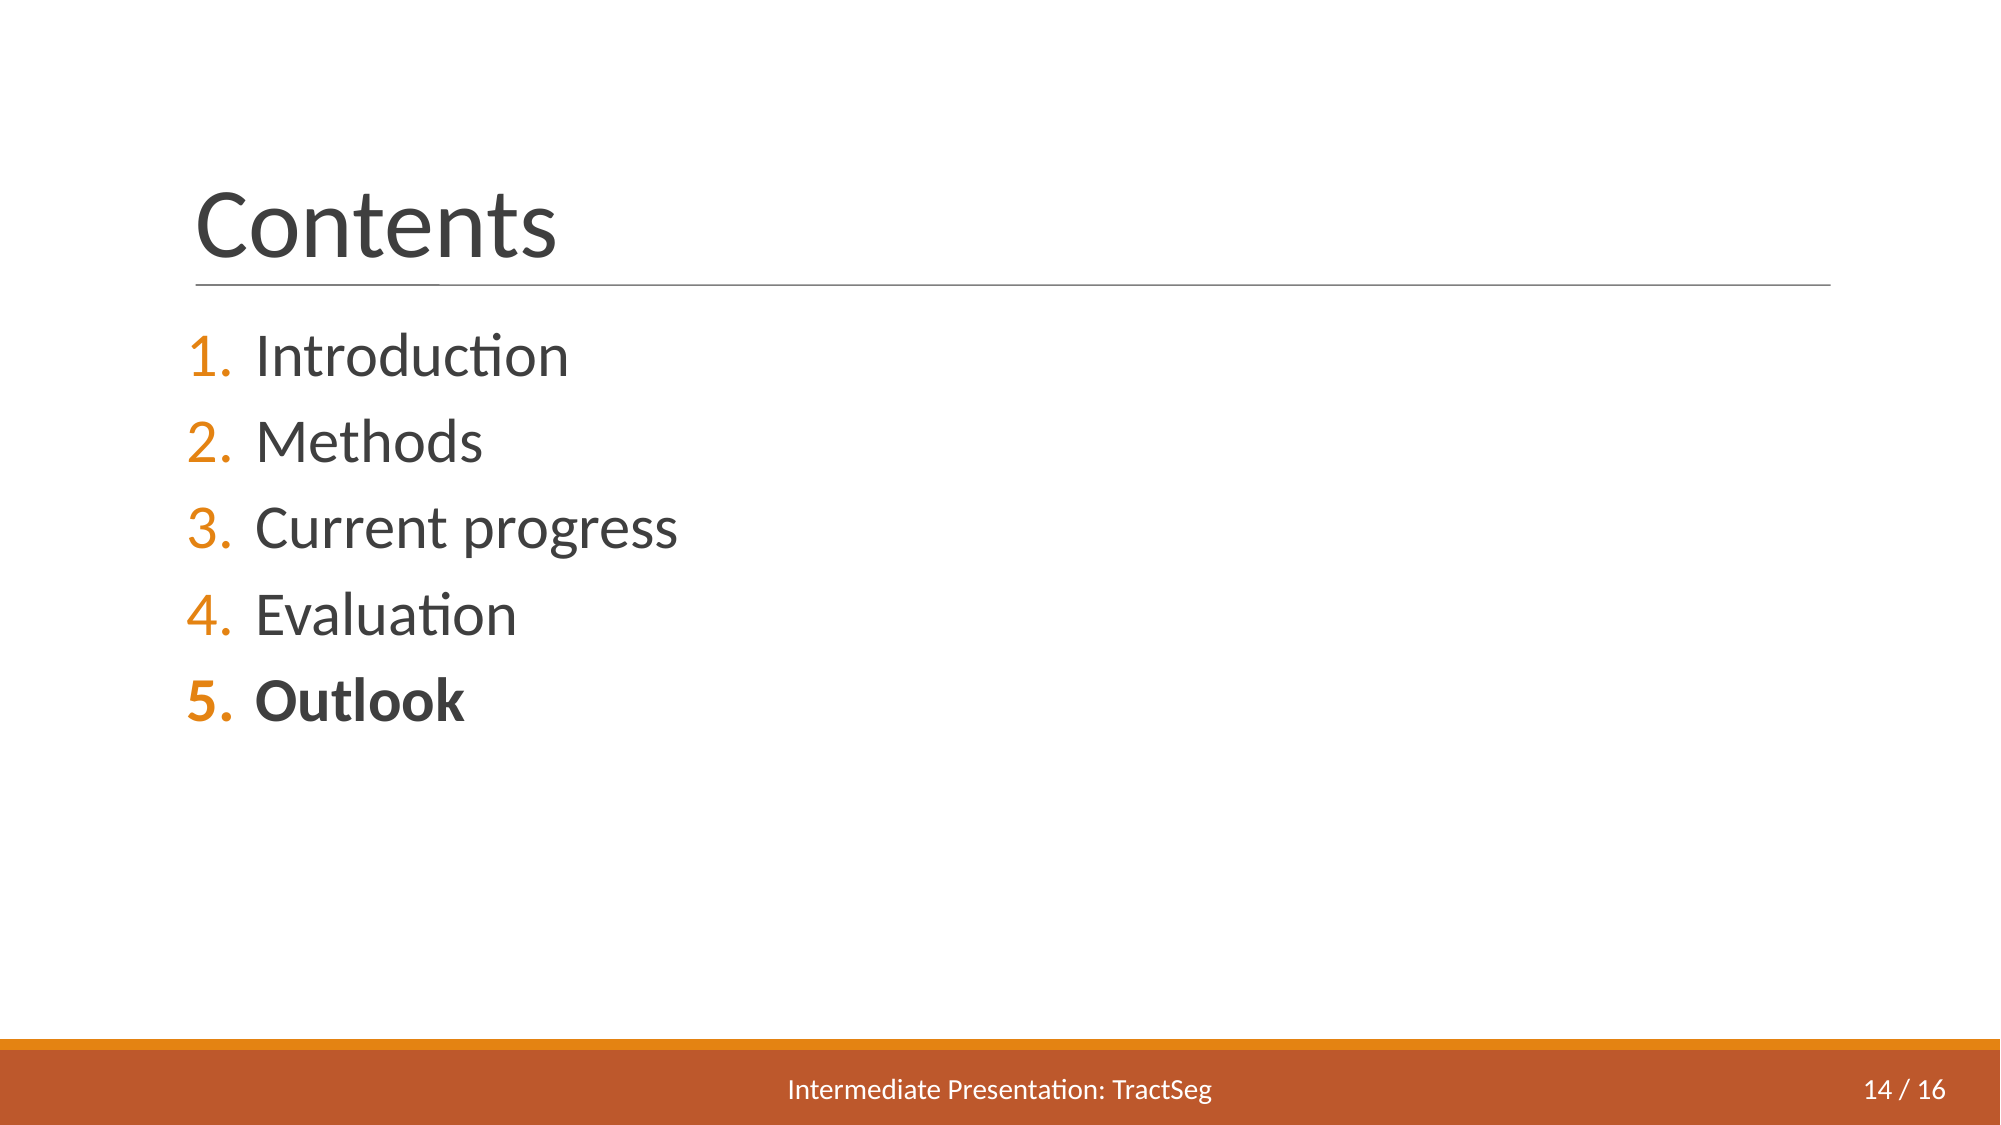

# Contents
Introduction
Methods
Current progress
Evaluation
Outlook
Intermediate Presentation: TractSeg